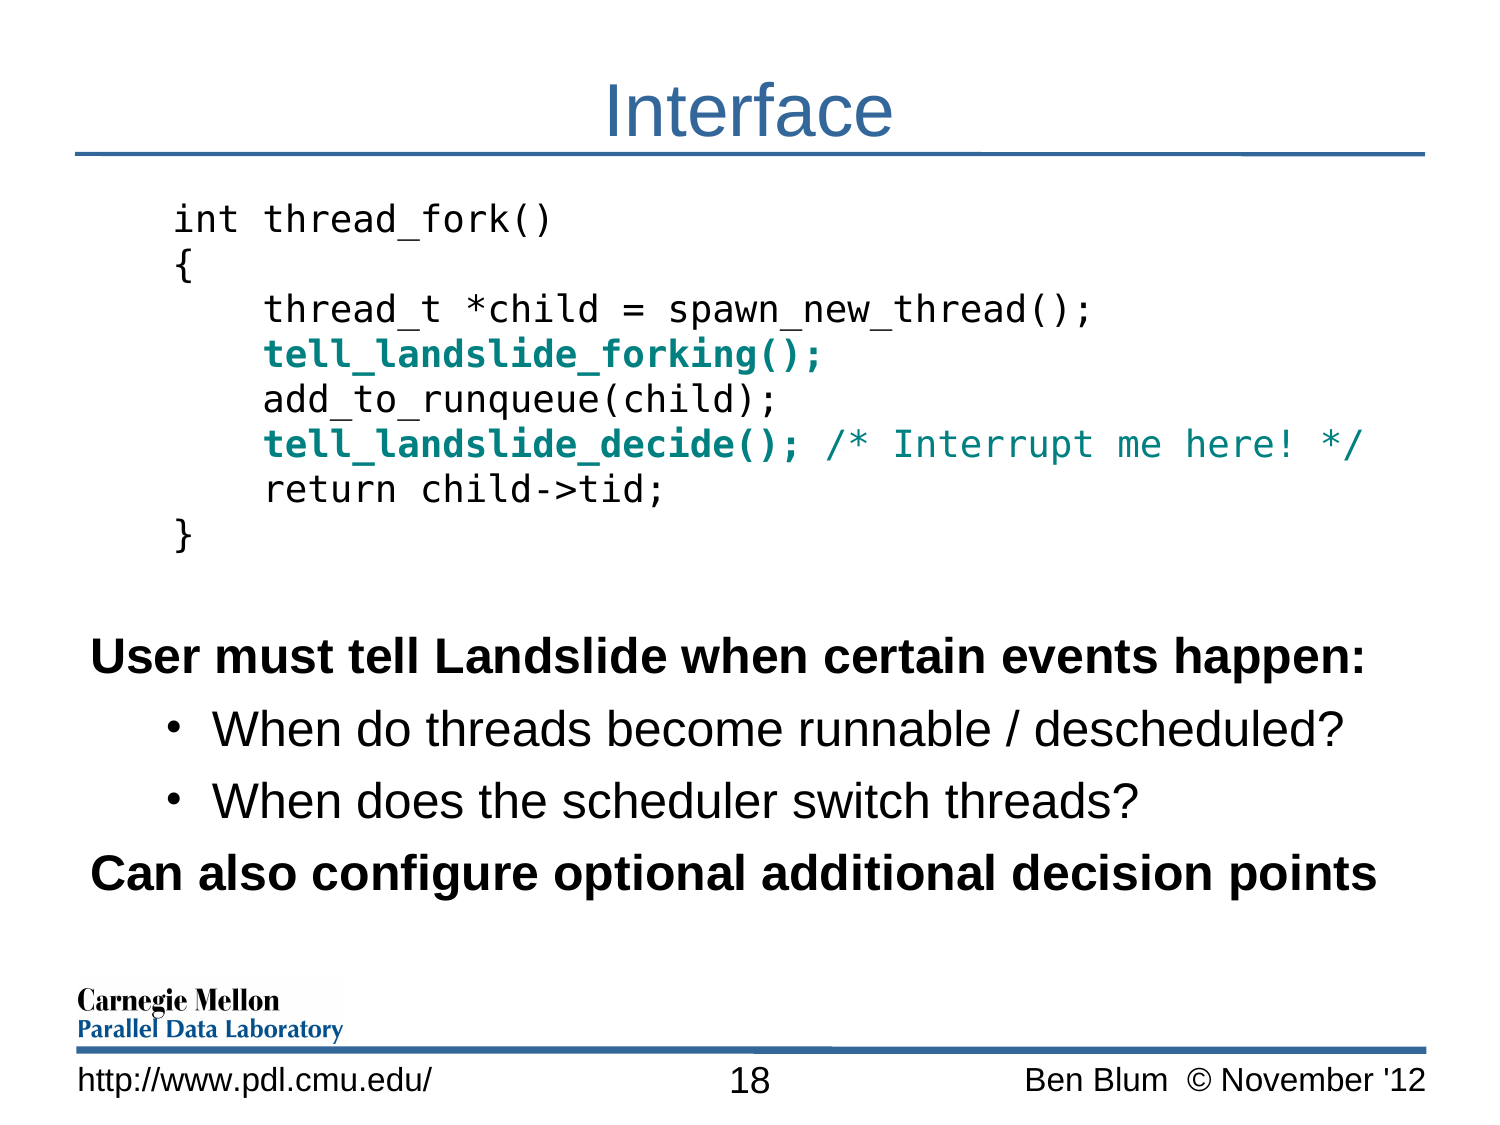

# Interface
User must tell Landslide when certain events happen:
When do threads become runnable / descheduled?
When does the scheduler switch threads?
Can also configure optional additional decision points
 int thread_fork()
 {
 thread_t *child = spawn_new_thread();
 tell_landslide_forking();
 add_to_runqueue(child);
 tell_landslide_decide(); /* Interrupt me here! */
 return child->tid;
 }
18